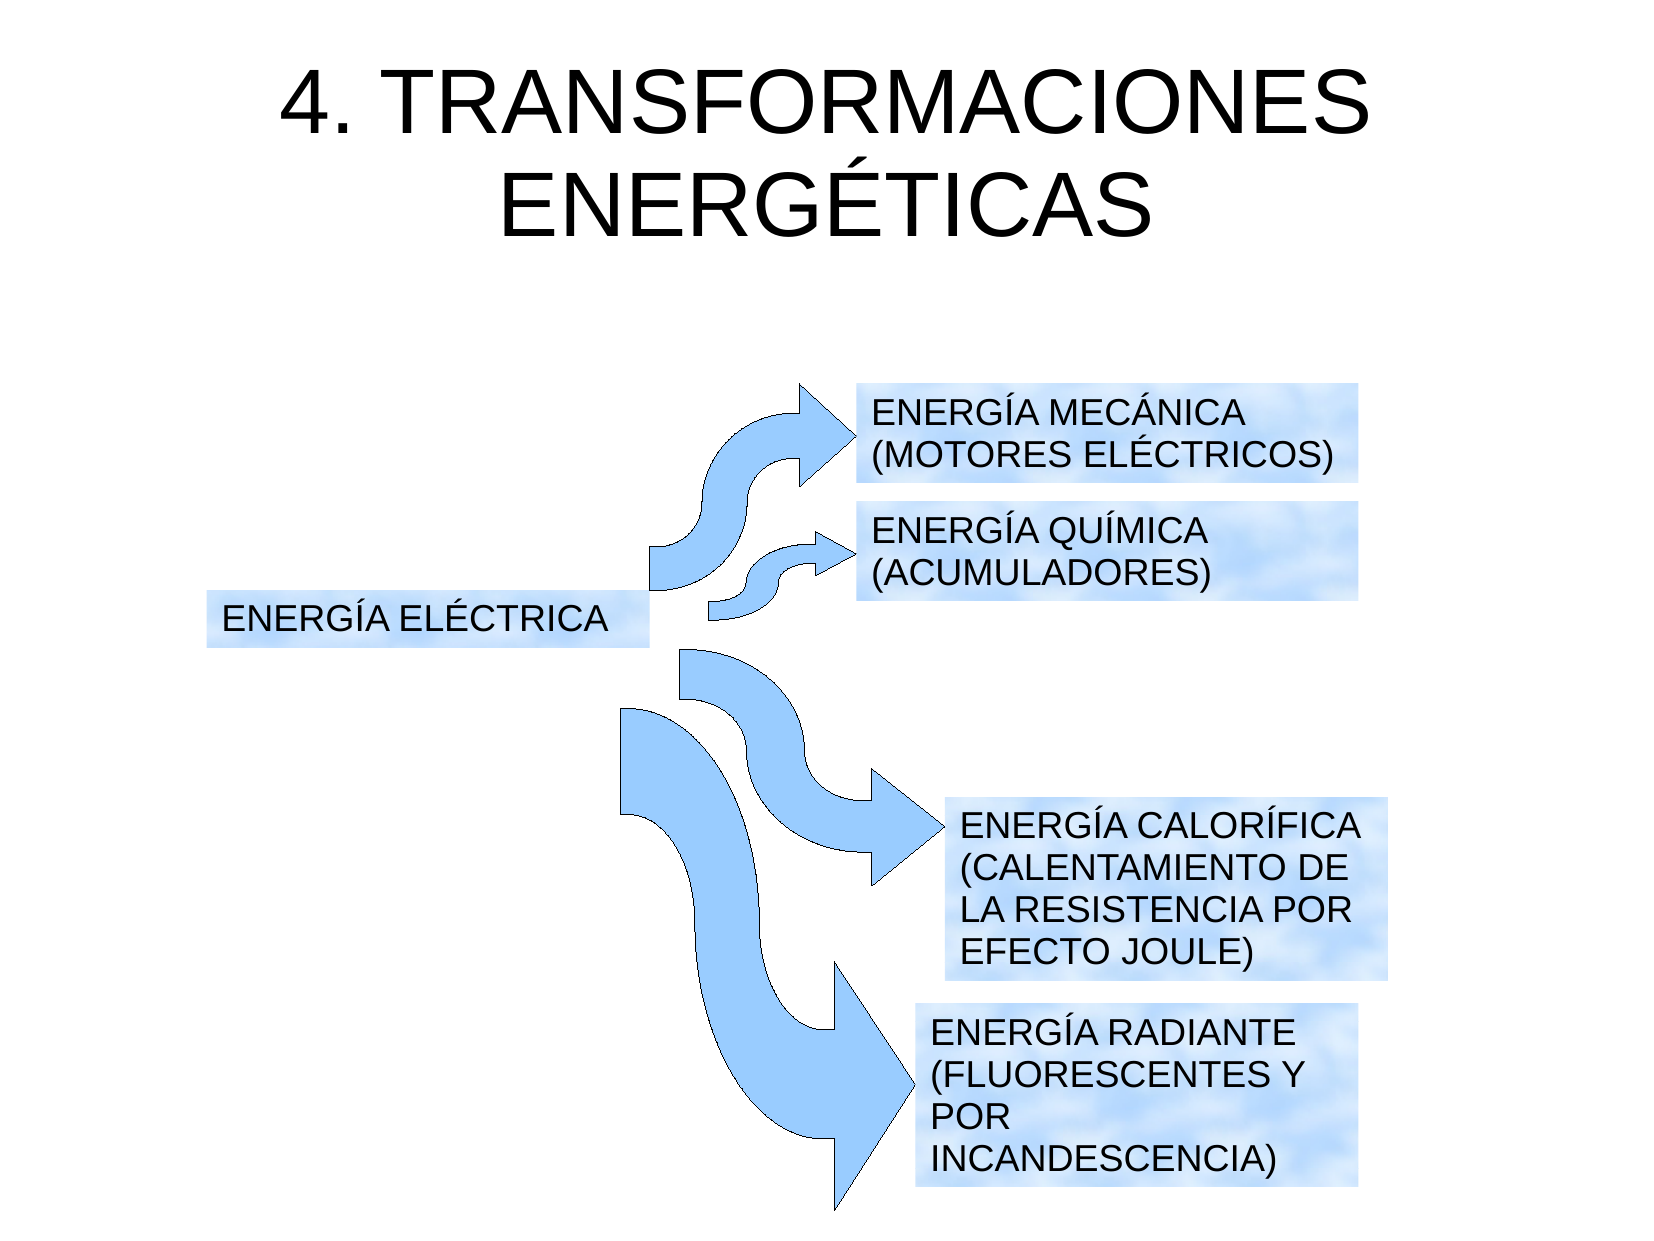

# 4. TRANSFORMACIONES ENERGÉTICAS
ENERGÍA MECÁNICA
(MOTORES ELÉCTRICOS)
ENERGÍA QUÍMICA
(ACUMULADORES)
ENERGÍA ELÉCTRICA
ENERGÍA CALORÍFICA (CALENTAMIENTO DE LA RESISTENCIA POR EFECTO JOULE)
ENERGÍA RADIANTE
(FLUORESCENTES Y POR INCANDESCENCIA)